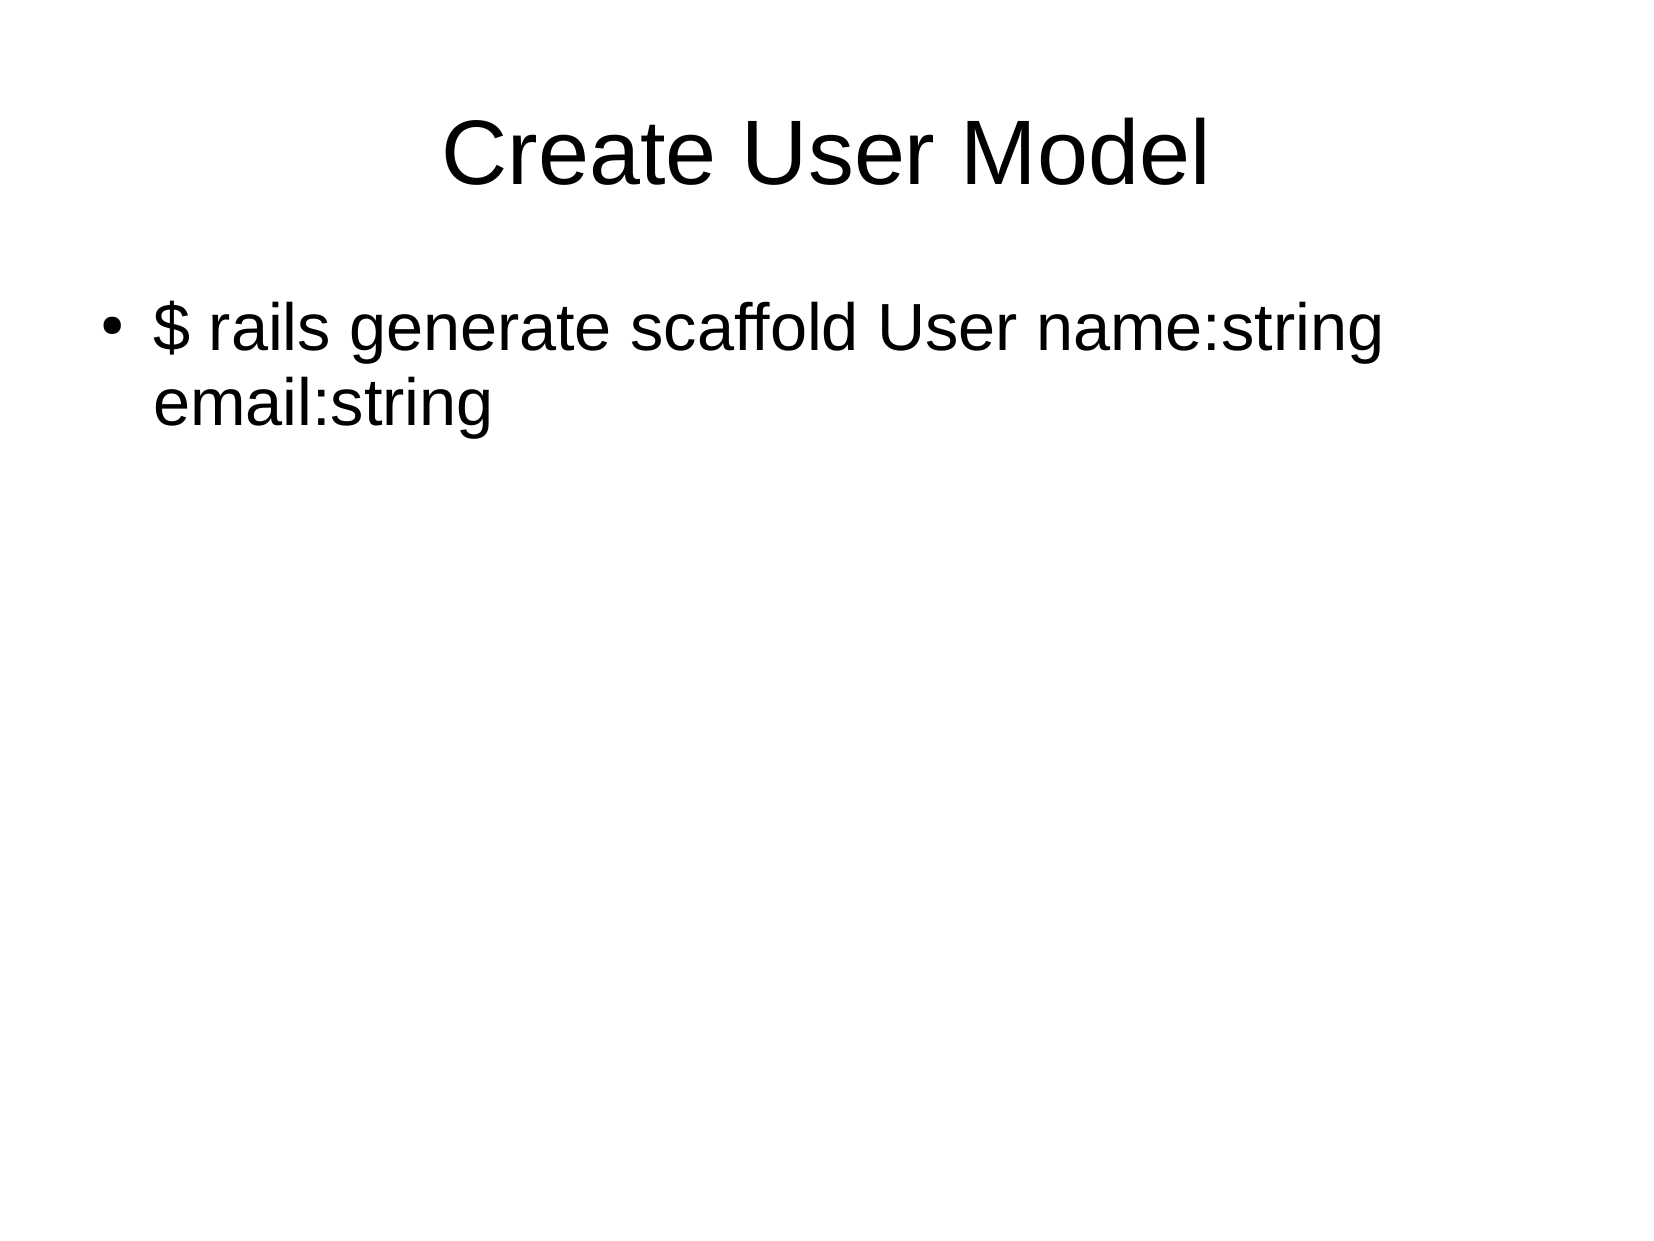

# Create User Model
$ rails generate scaffold User name:string email:string